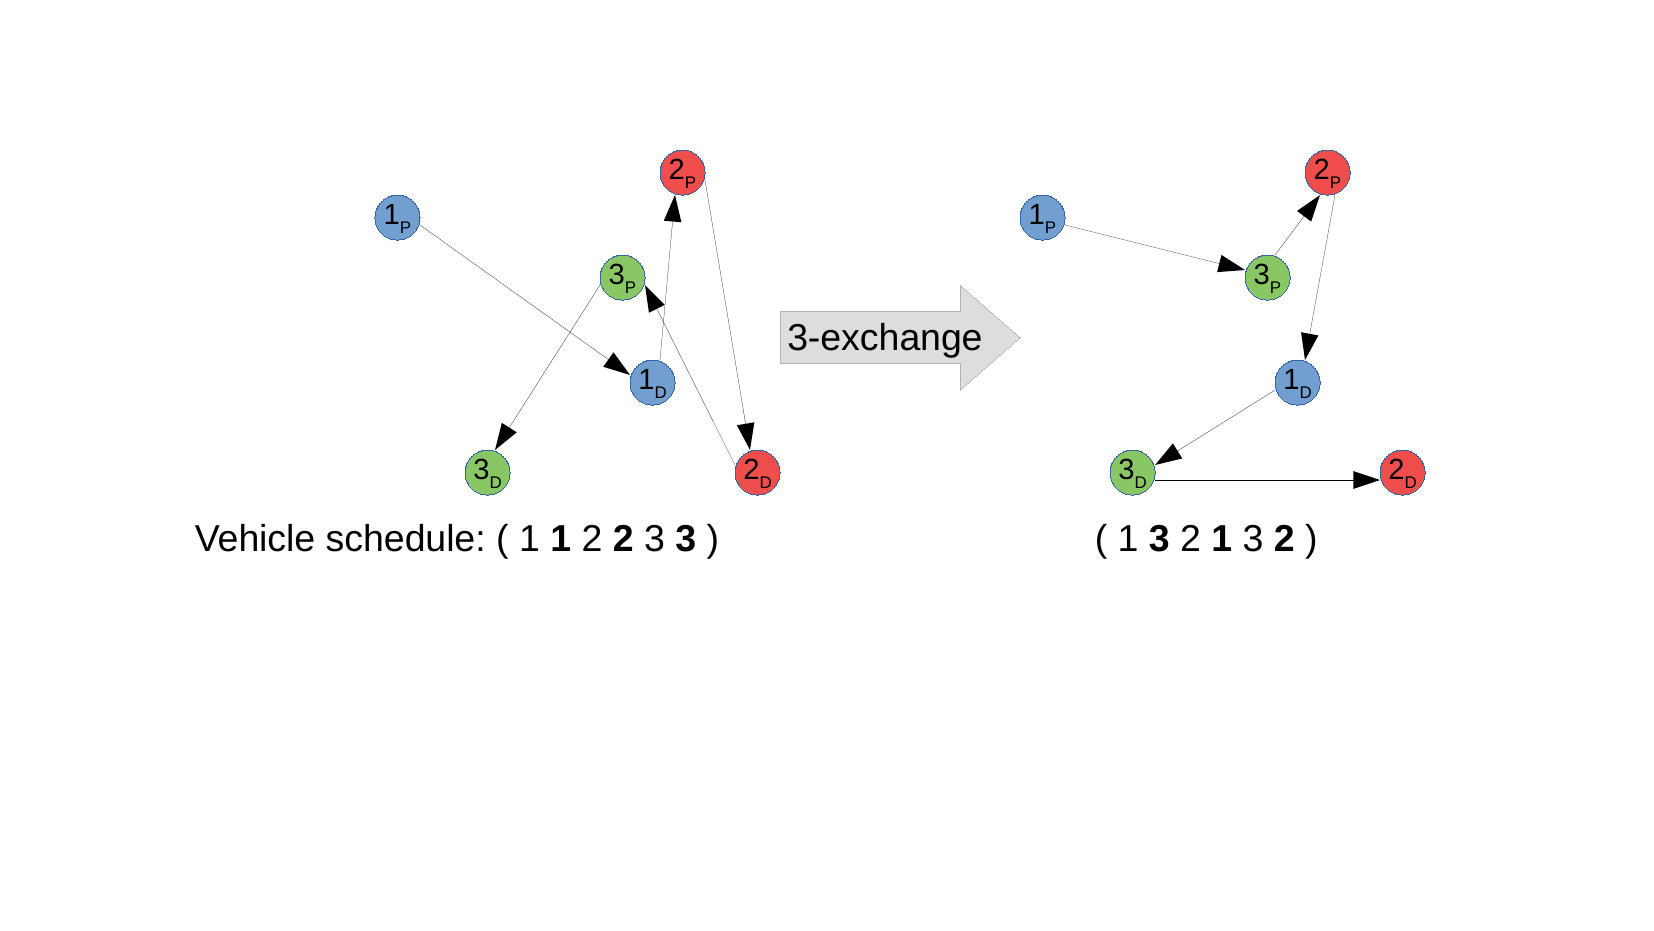

2P
2P
1P
1P
3P
3P
3-exchange
1D
1D
3D
2D
3D
2D
Vehicle schedule: ( 1 1 2 2 3 3 )						( 1 3 2 1 3 2 )